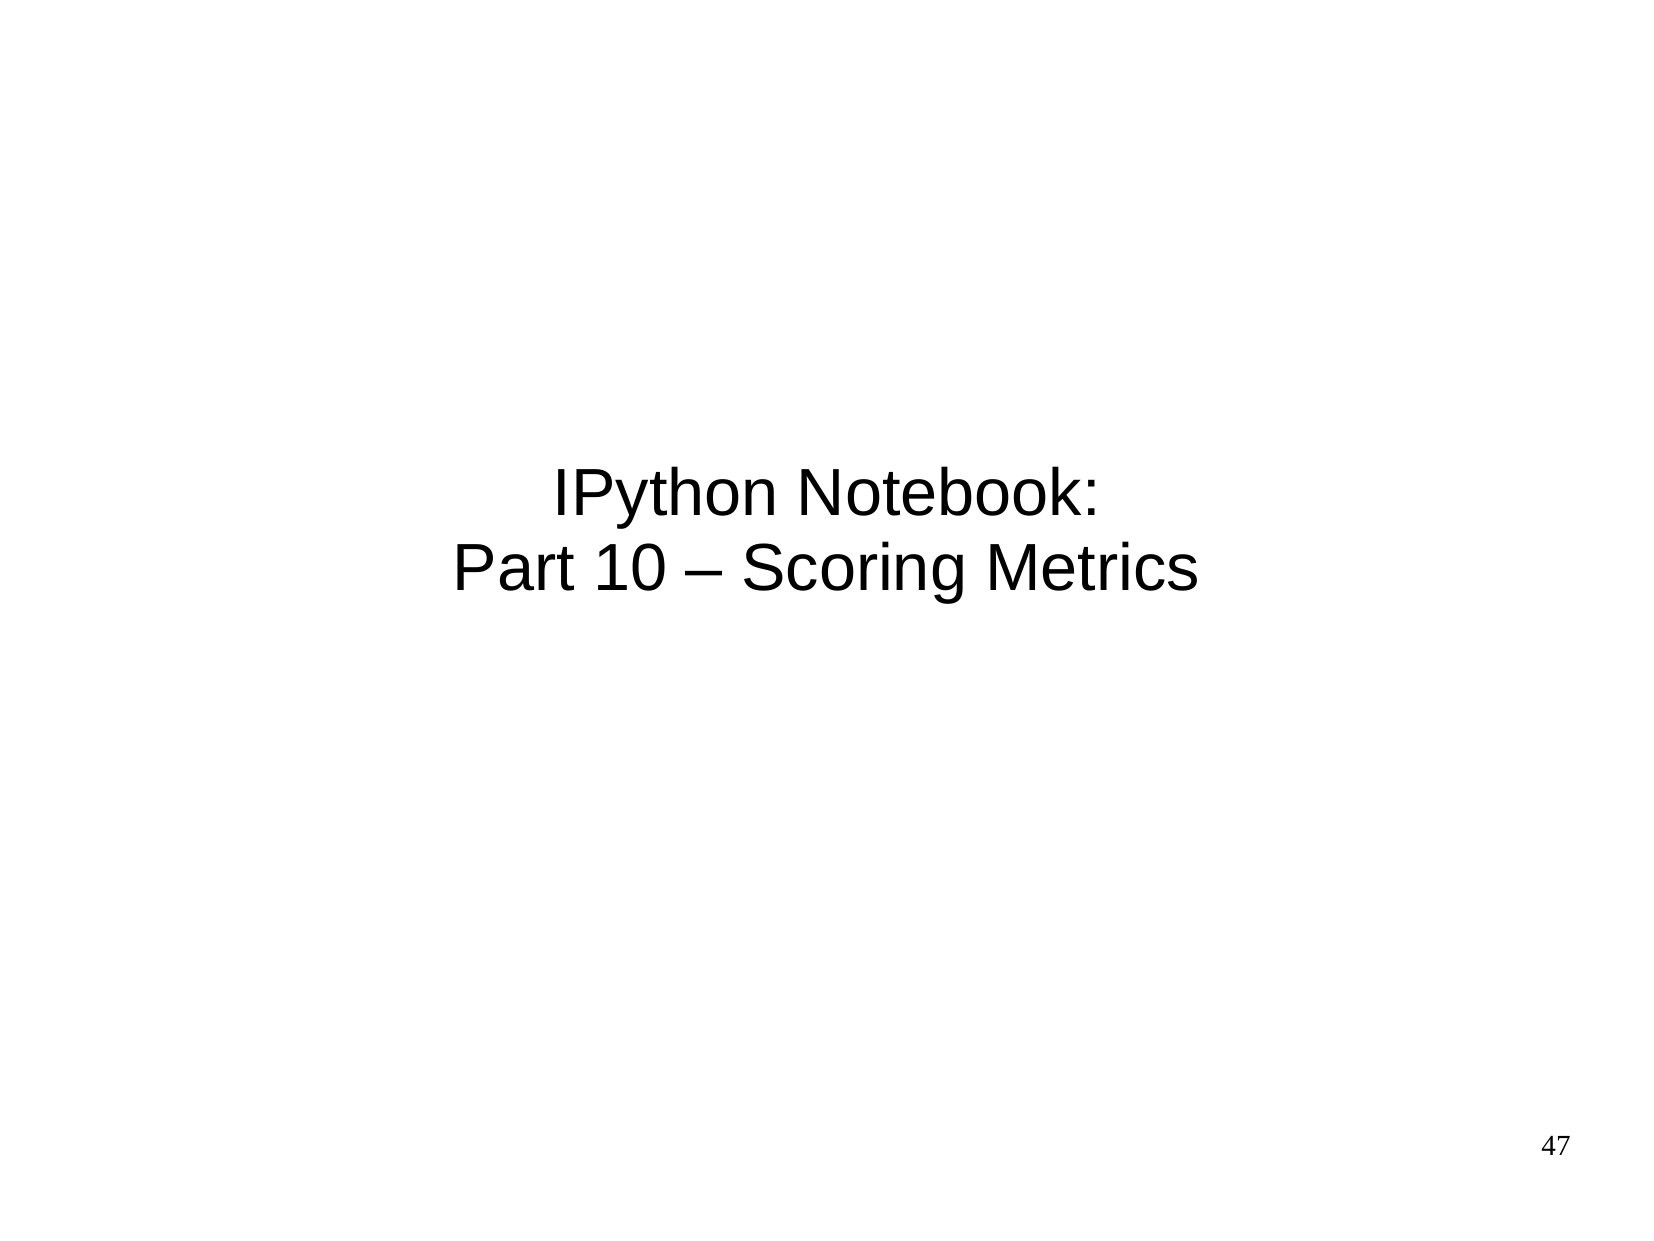

# IPython Notebook:
Part 10 – Scoring Metrics
47